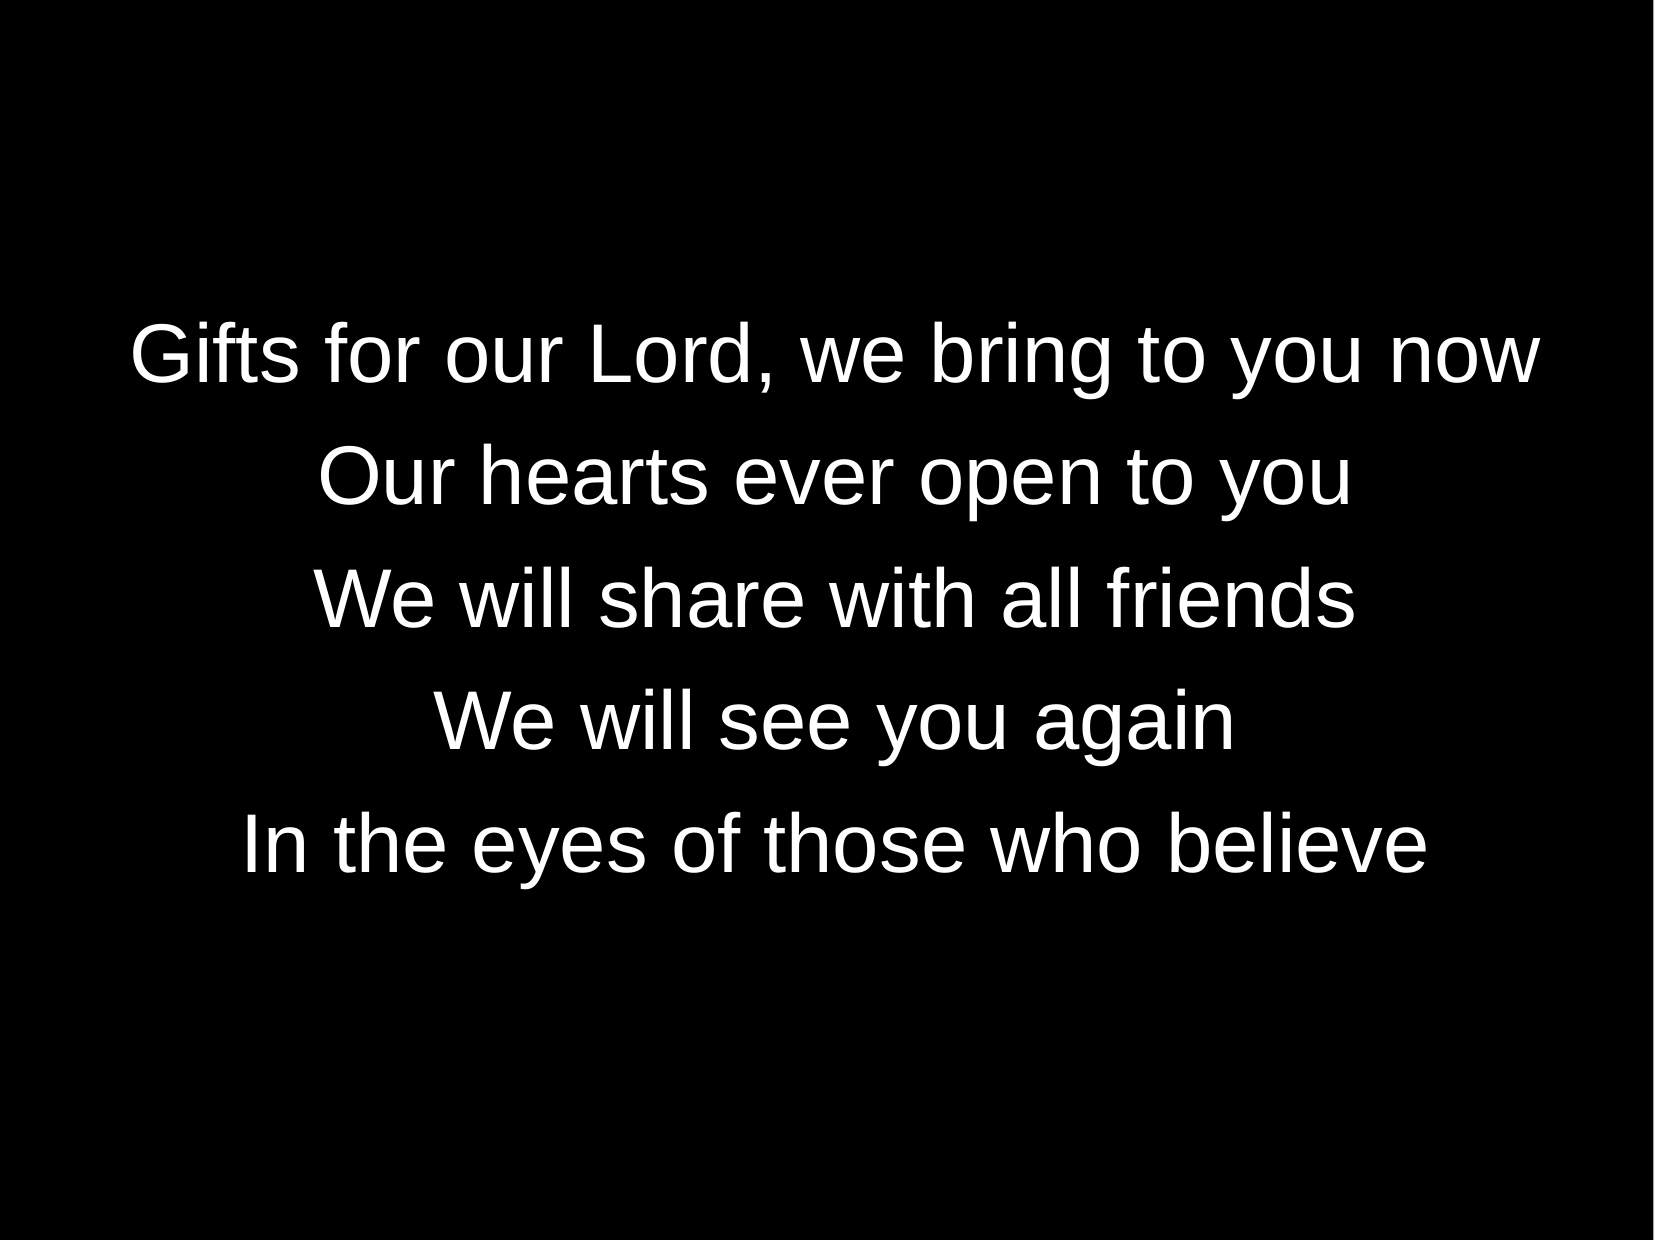

#
Gifts for our Lord, we bring to you now
Our hearts ever open to you
We will share with all friends
We will see you again
In the eyes of those who believe